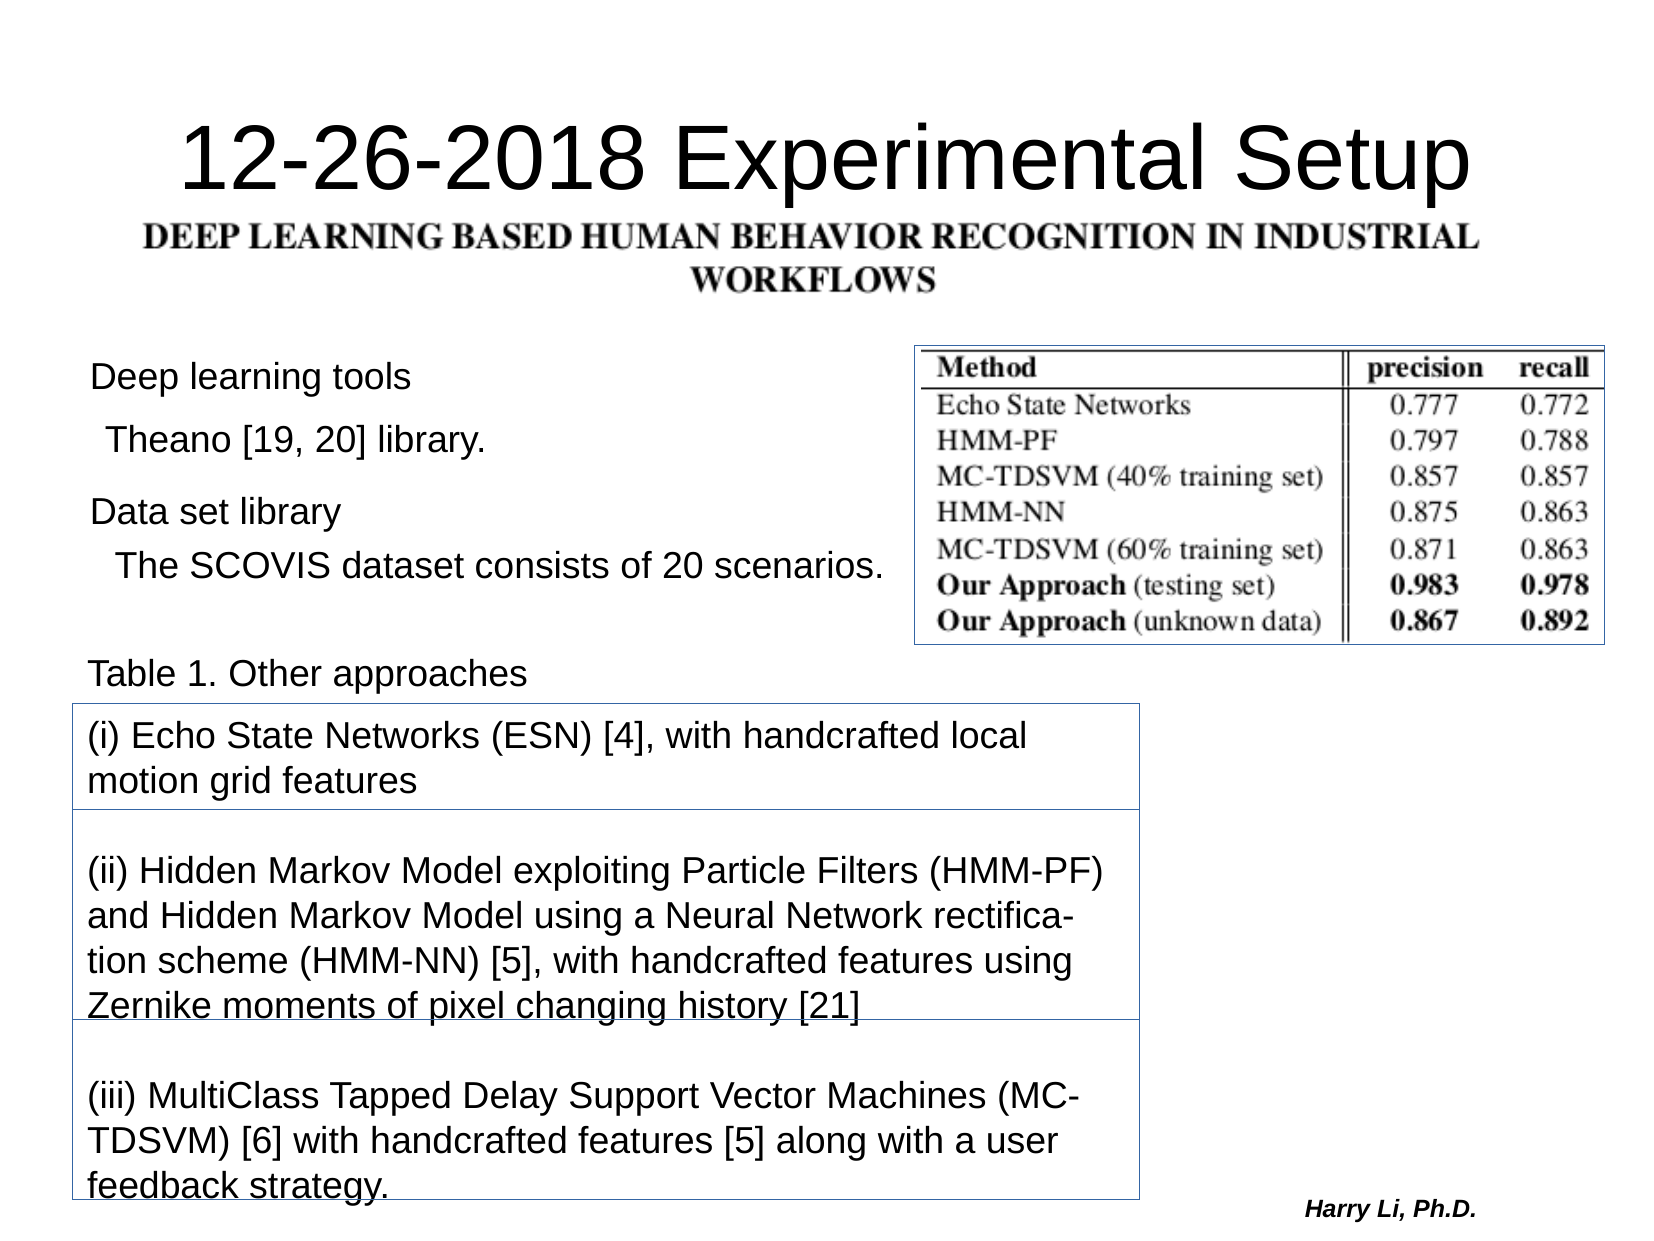

12-26-2018 Experimental Setup
Deep learning tools
Data set library
Theano [19, 20] library.
The SCOVIS dataset consists of 20 scenarios.
Table 1. Other approaches
(i) Echo State Networks (ESN) [4], with handcrafted local motion grid features
(ii) Hidden Markov Model exploiting Particle Filters (HMM-PF)
and Hidden Markov Model using a Neural Network rectifica-
tion scheme (HMM-NN) [5], with handcrafted features using Zernike moments of pixel changing history [21]
(iii) MultiClass Tapped Delay Support Vector Machines (MC-TDSVM) [6] with handcrafted features [5] along with a user feedback strategy.
Harry Li, Ph.D.